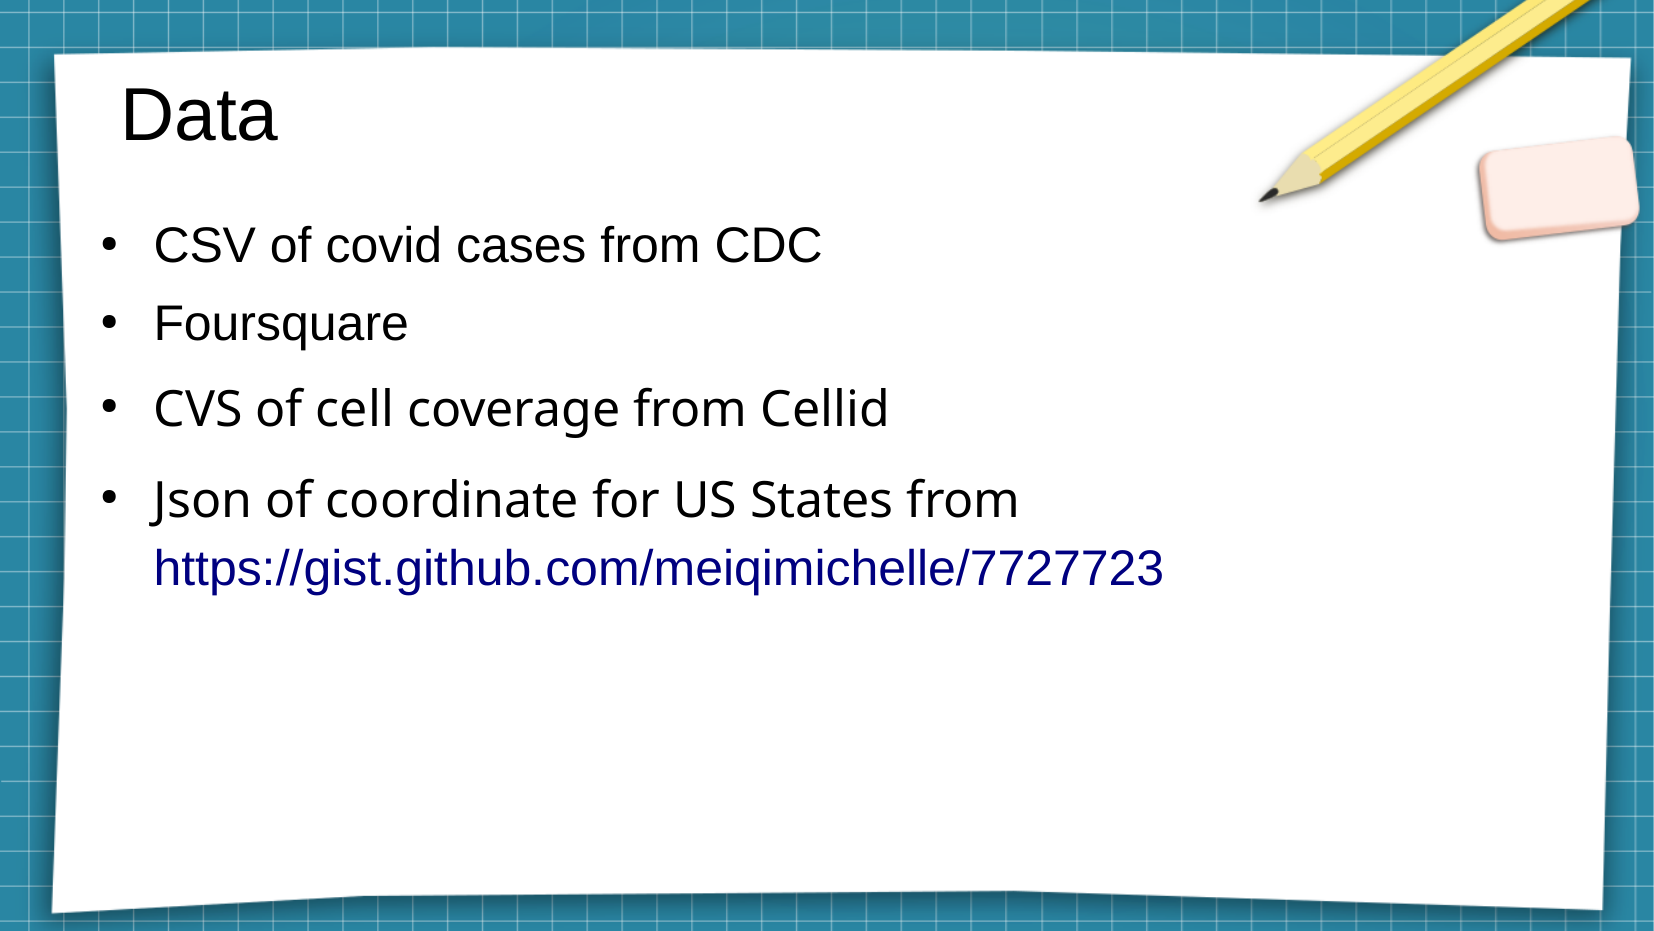

# Data
CSV of covid cases from CDC
Foursquare
CVS of cell coverage from Cellid
Json of coordinate for US States from https://gist.github.com/meiqimichelle/7727723